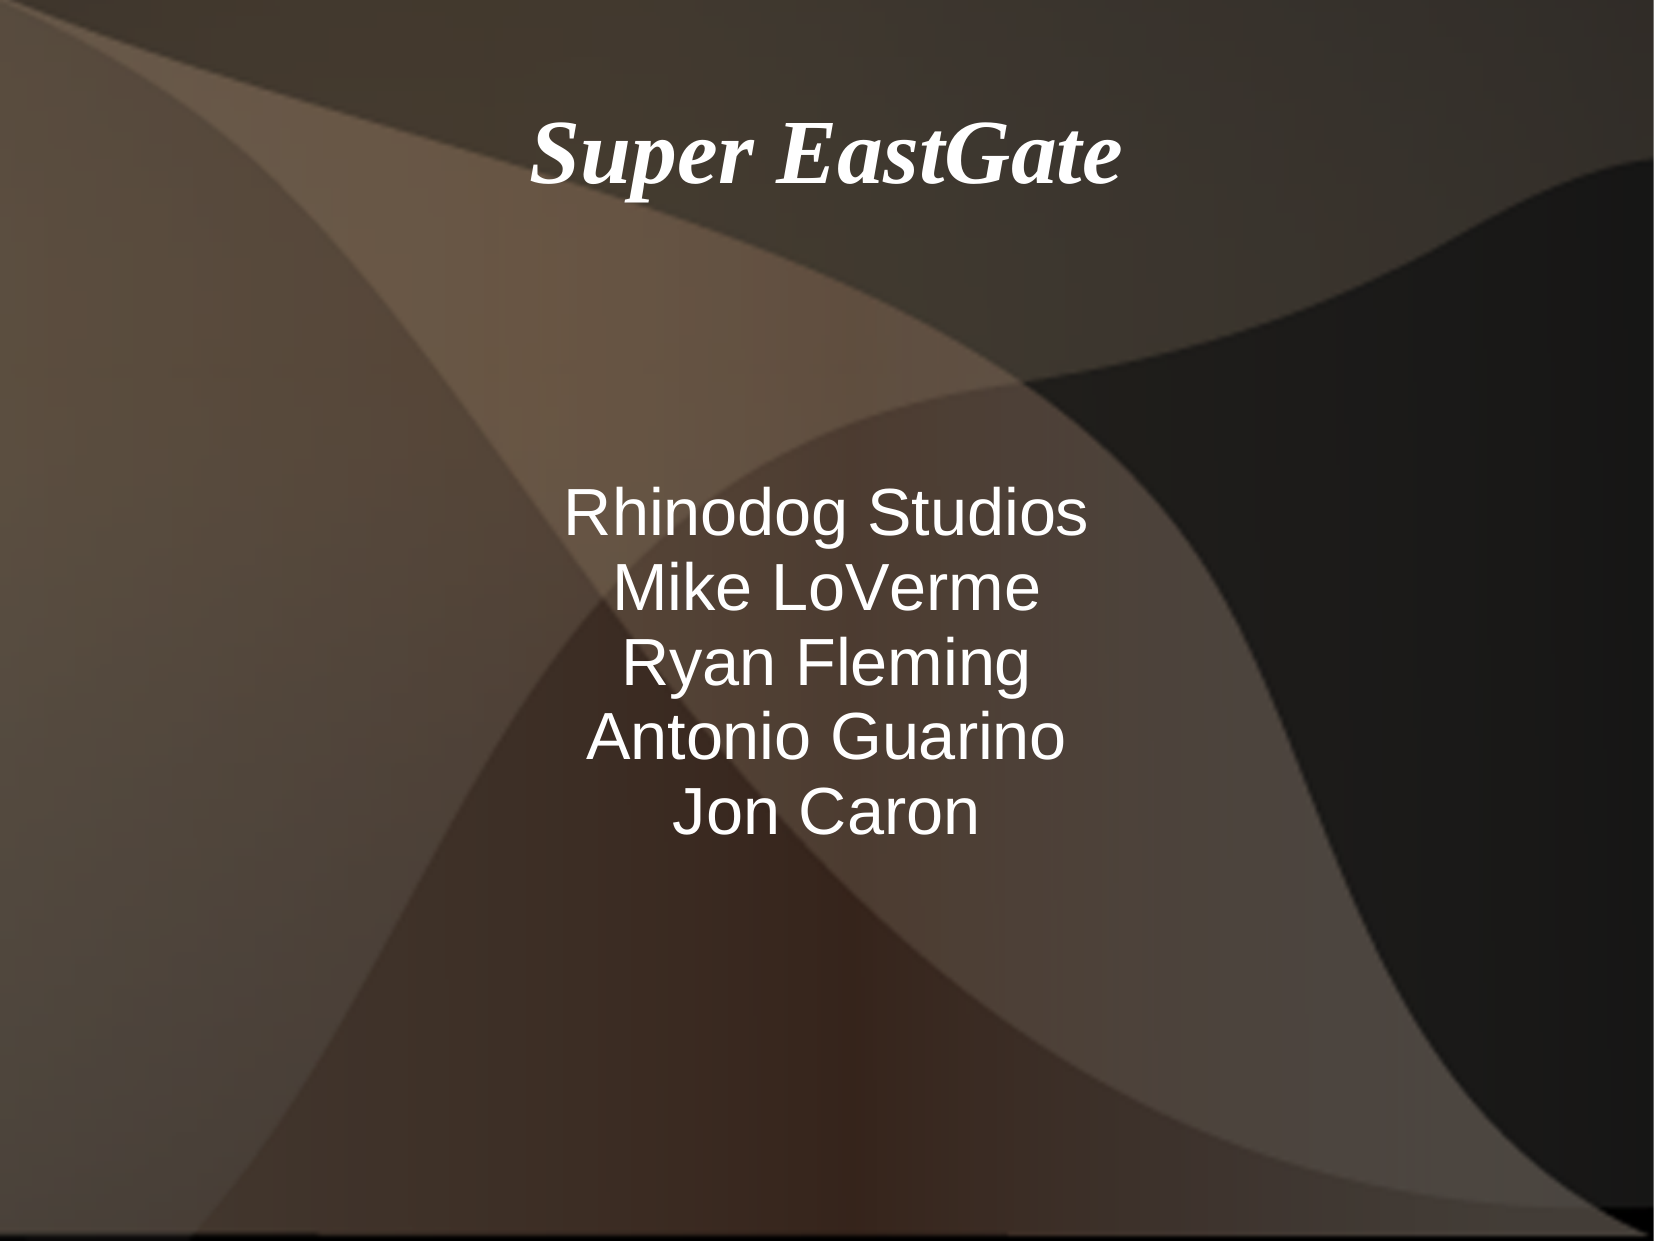

# Super EastGate
Rhinodog Studios
Mike LoVerme
Ryan Fleming
Antonio Guarino
Jon Caron